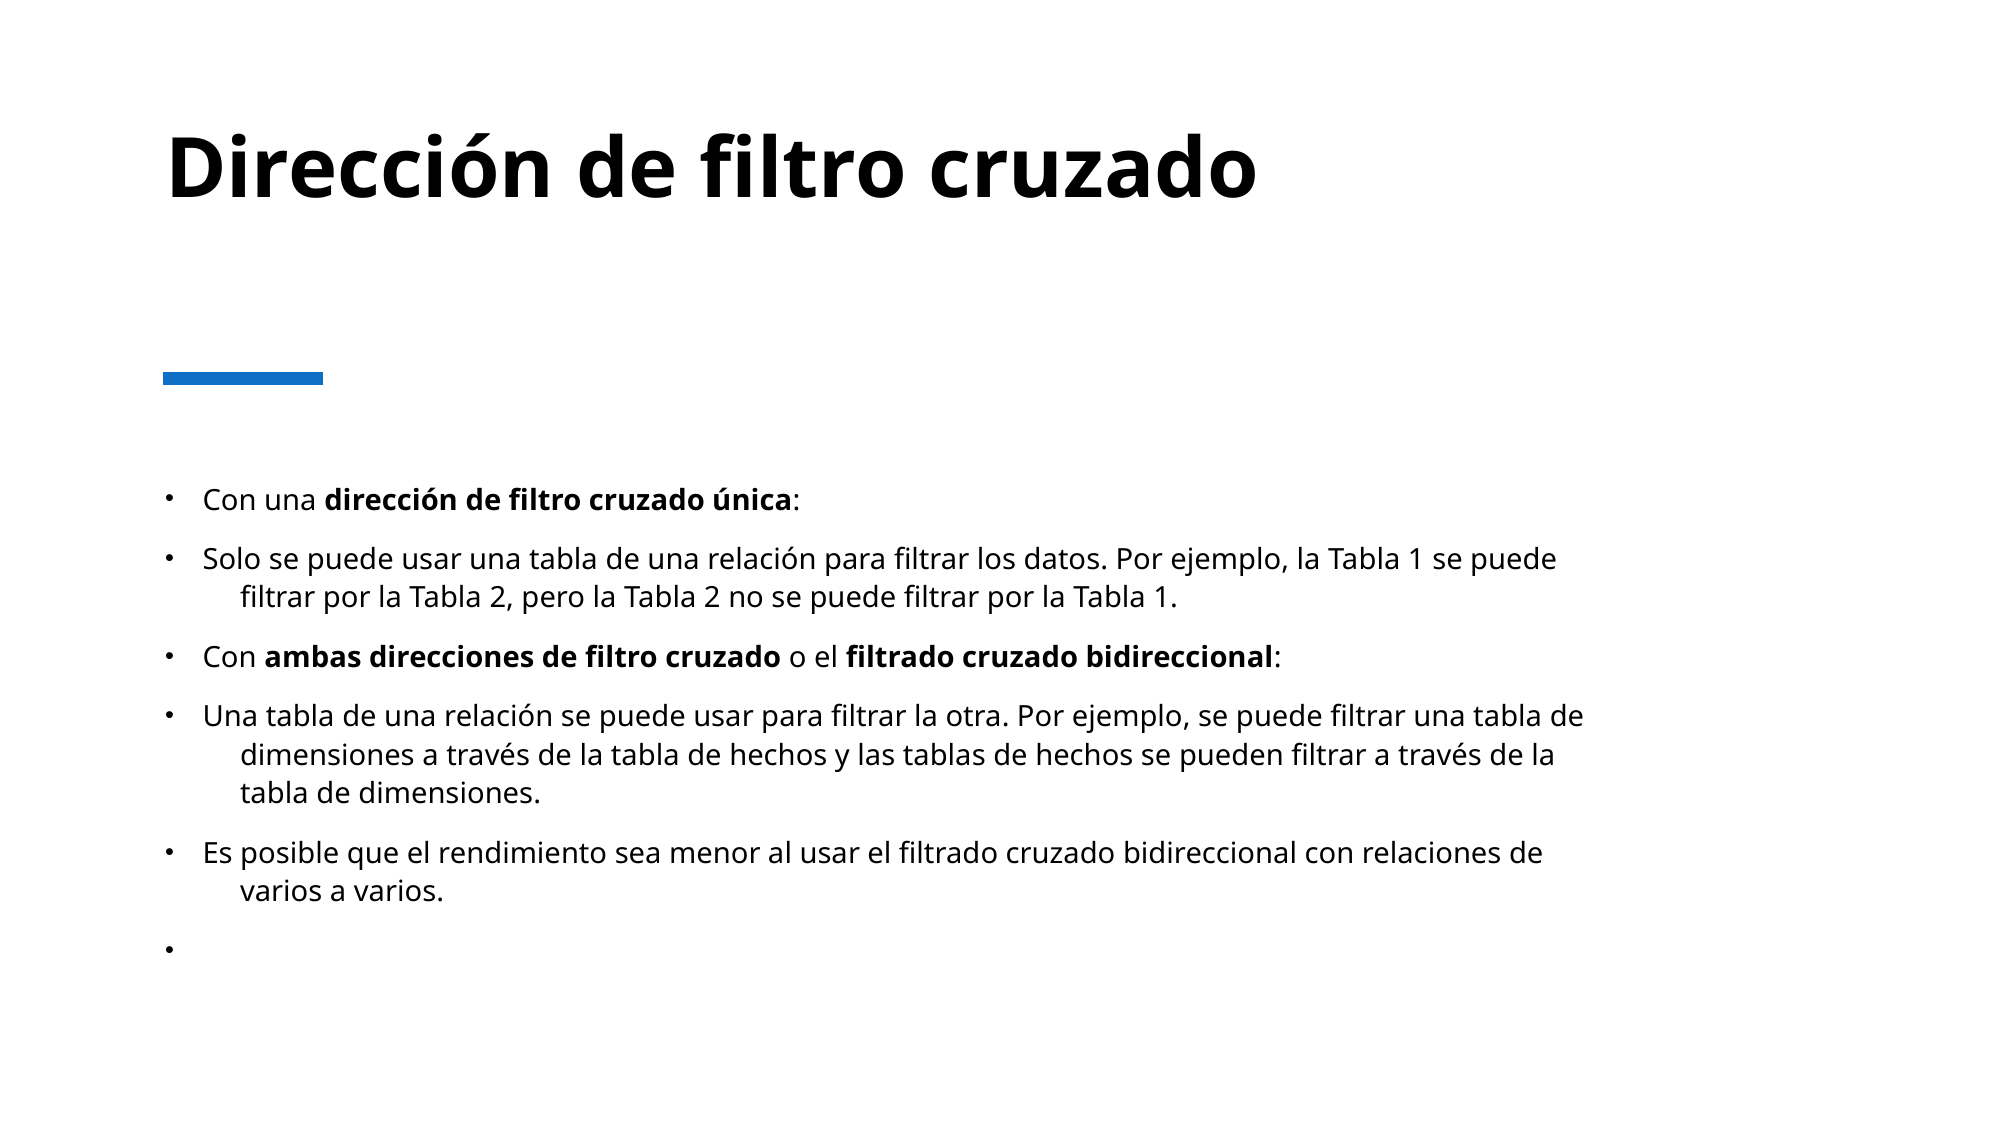

# Dirección de filtro cruzado
Con una dirección de filtro cruzado única:
Solo se puede usar una tabla de una relación para filtrar los datos. Por ejemplo, la Tabla 1 se puede filtrar por la Tabla 2, pero la Tabla 2 no se puede filtrar por la Tabla 1.
Con ambas direcciones de filtro cruzado o el filtrado cruzado bidireccional:
Una tabla de una relación se puede usar para filtrar la otra. Por ejemplo, se puede filtrar una tabla de dimensiones a través de la tabla de hechos y las tablas de hechos se pueden filtrar a través de la tabla de dimensiones.
Es posible que el rendimiento sea menor al usar el filtrado cruzado bidireccional con relaciones de varios a varios.